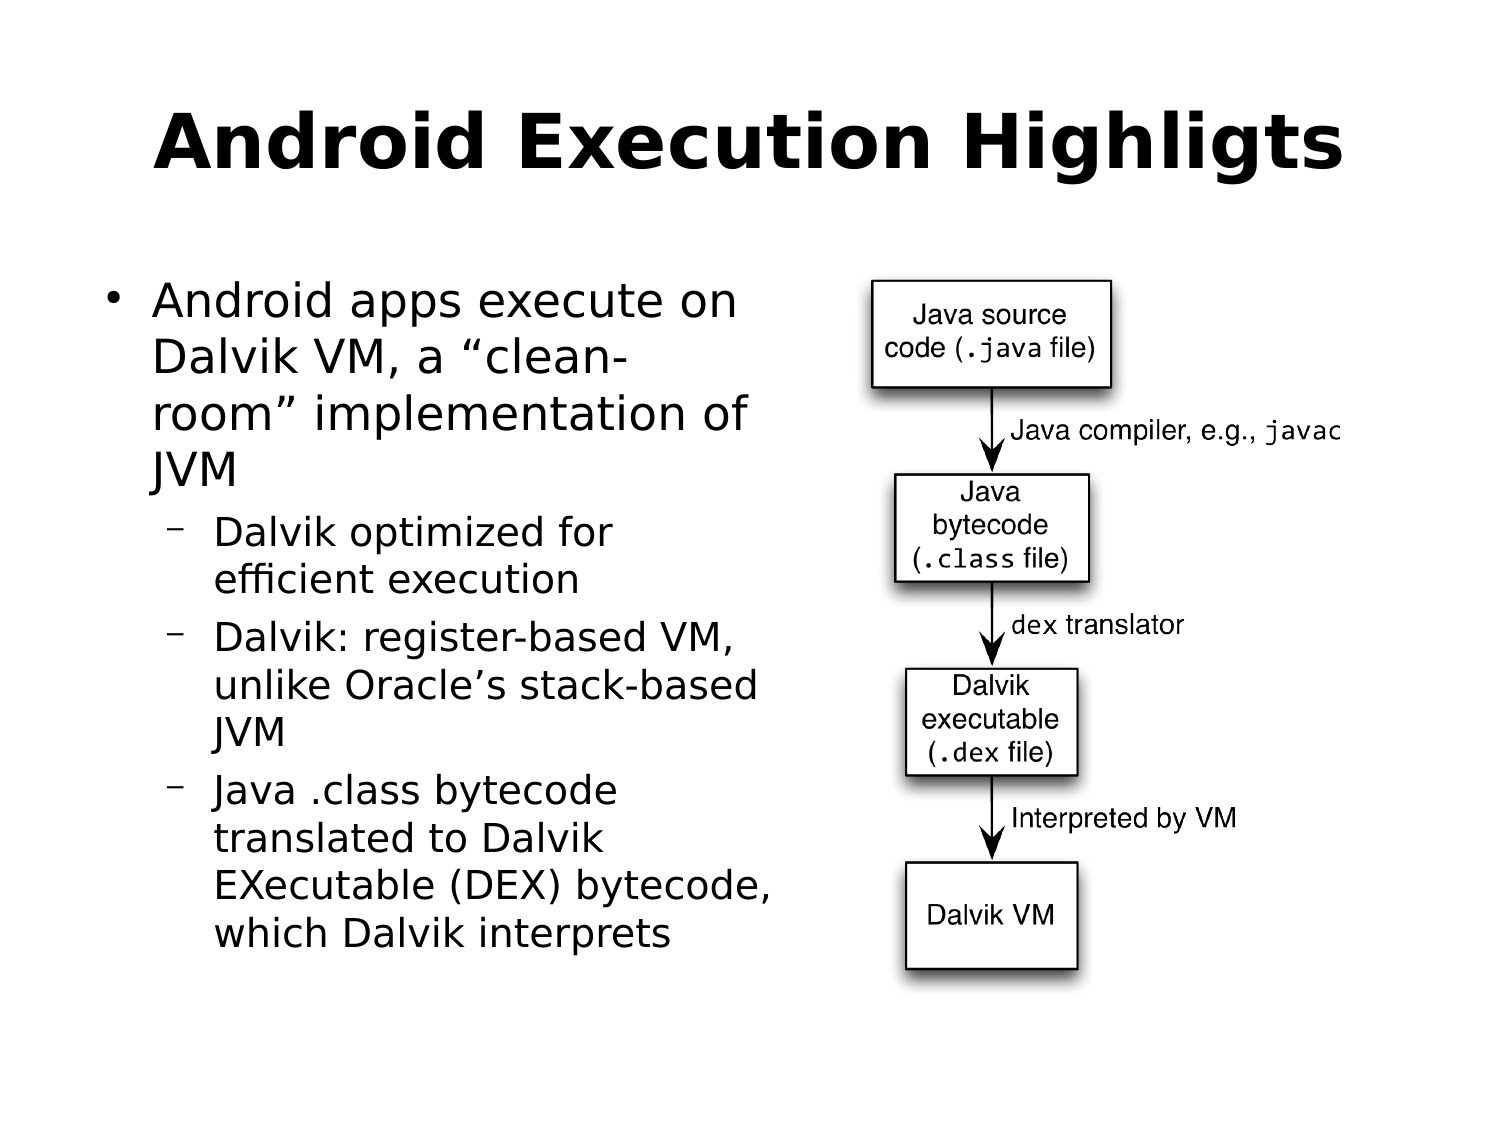

# Android Execution Highligts
Android apps execute on Dalvik VM, a “clean-room” implementation of JVM
Dalvik optimized for efficient execution
Dalvik: register-based VM, unlike Oracle’s stack-based JVM
Java .class bytecode translated to Dalvik EXecutable (DEX) bytecode, which Dalvik interprets